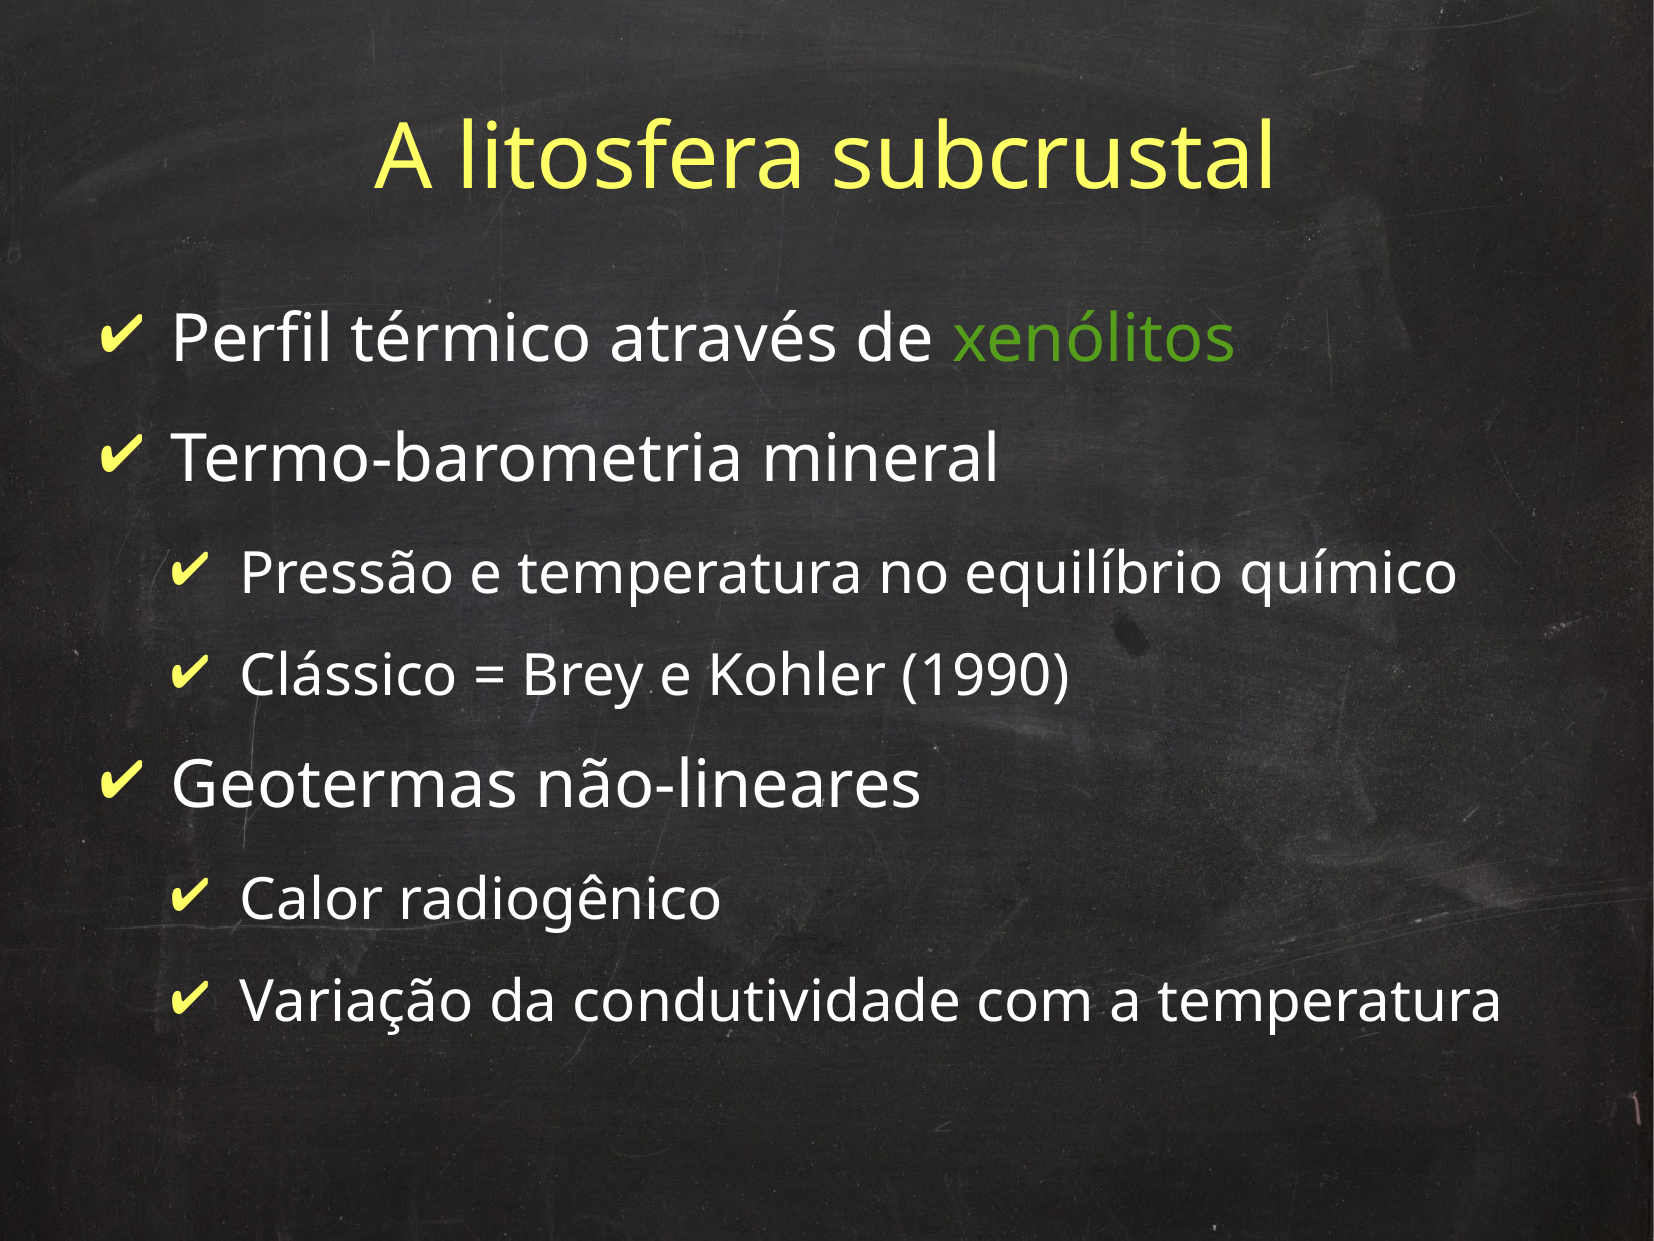

# A litosfera subcrustal
 Perfil térmico através de xenólitos
 Termo-barometria mineral
 Pressão e temperatura no equilíbrio químico
 Clássico = Brey e Kohler (1990)
 Geotermas não-lineares
 Calor radiogênico
 Variação da condutividade com a temperatura